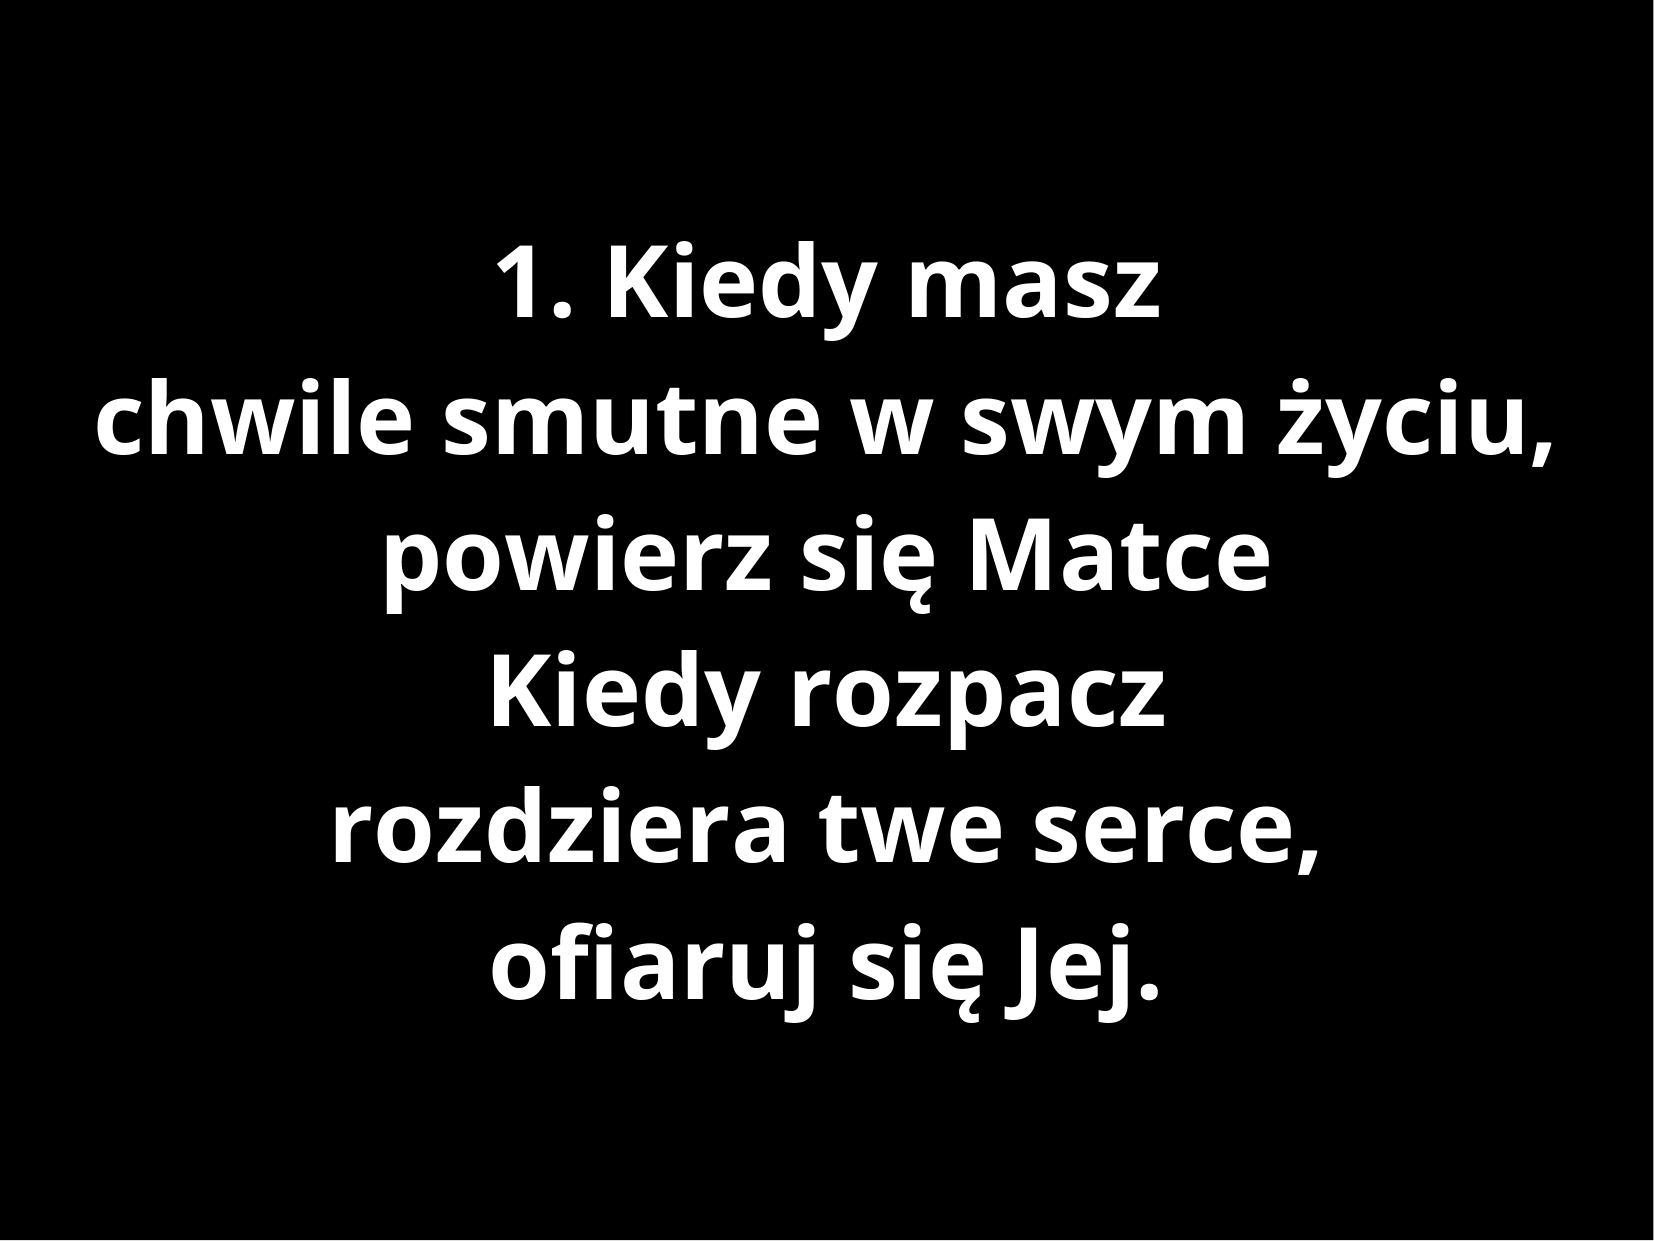

# 1. Kiedy masz chwile smutne w swym życiu, powierz się Matce Kiedy rozpacz rozdziera twe serce, ofiaruj się Jej.